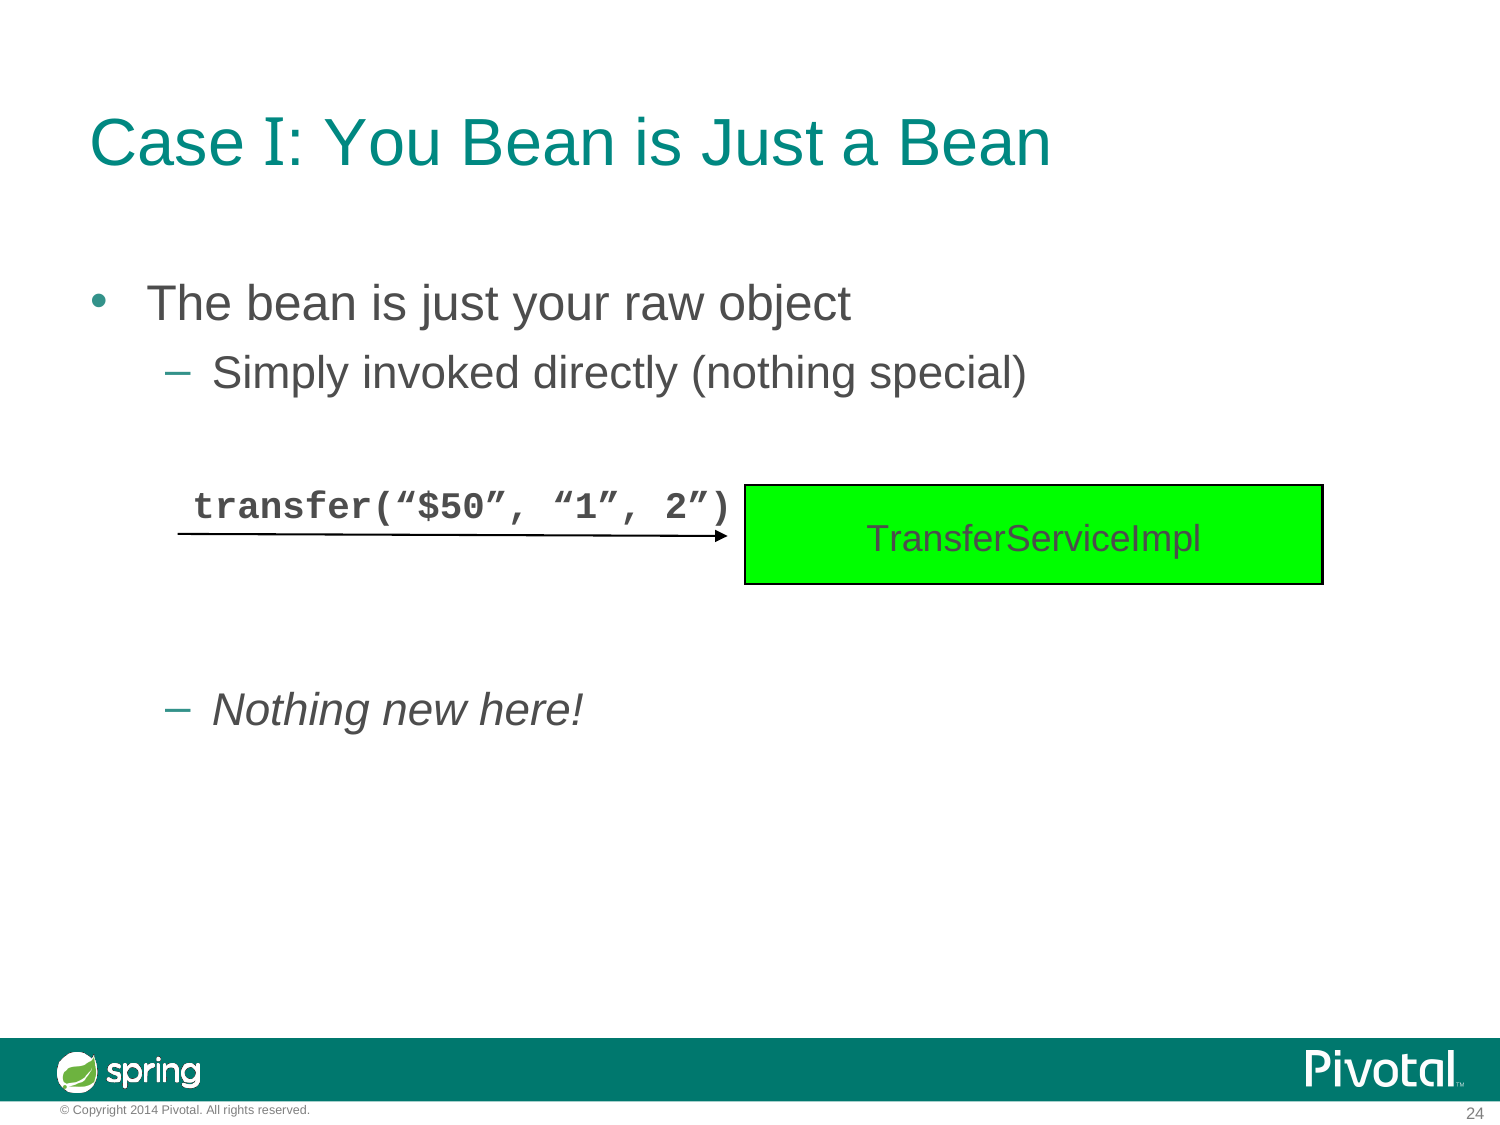

# Case I: You Bean is Just a Bean
The bean is just your raw object
Simply invoked directly (nothing special)
Nothing new here!
transfer(“$50”, “1”, 2”)
TransferServiceImpl